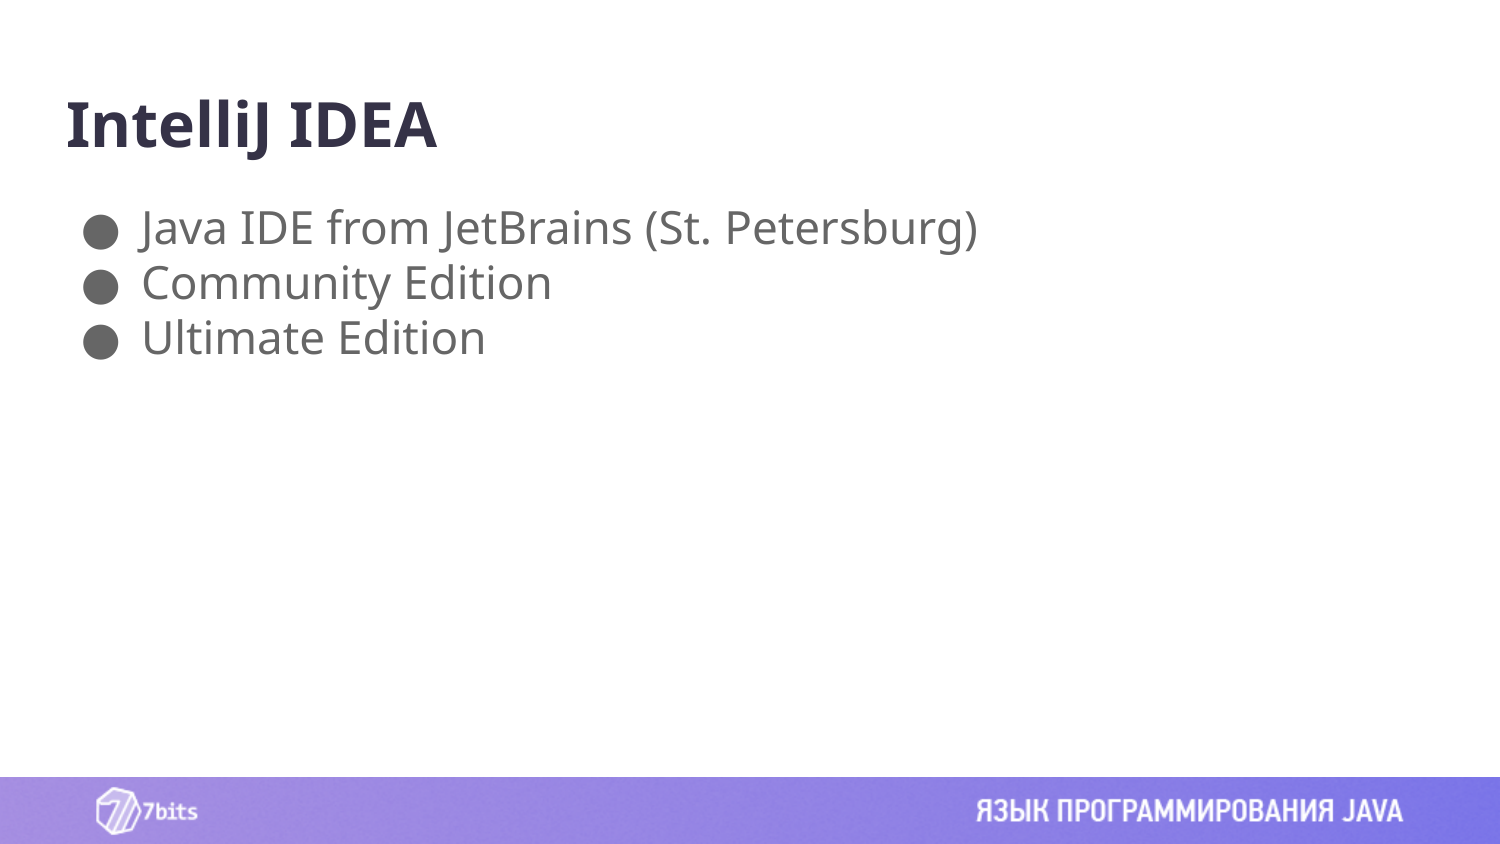

# IntelliJ IDEA
Java IDE from JetBrains (St. Petersburg)
Community Edition
Ultimate Edition